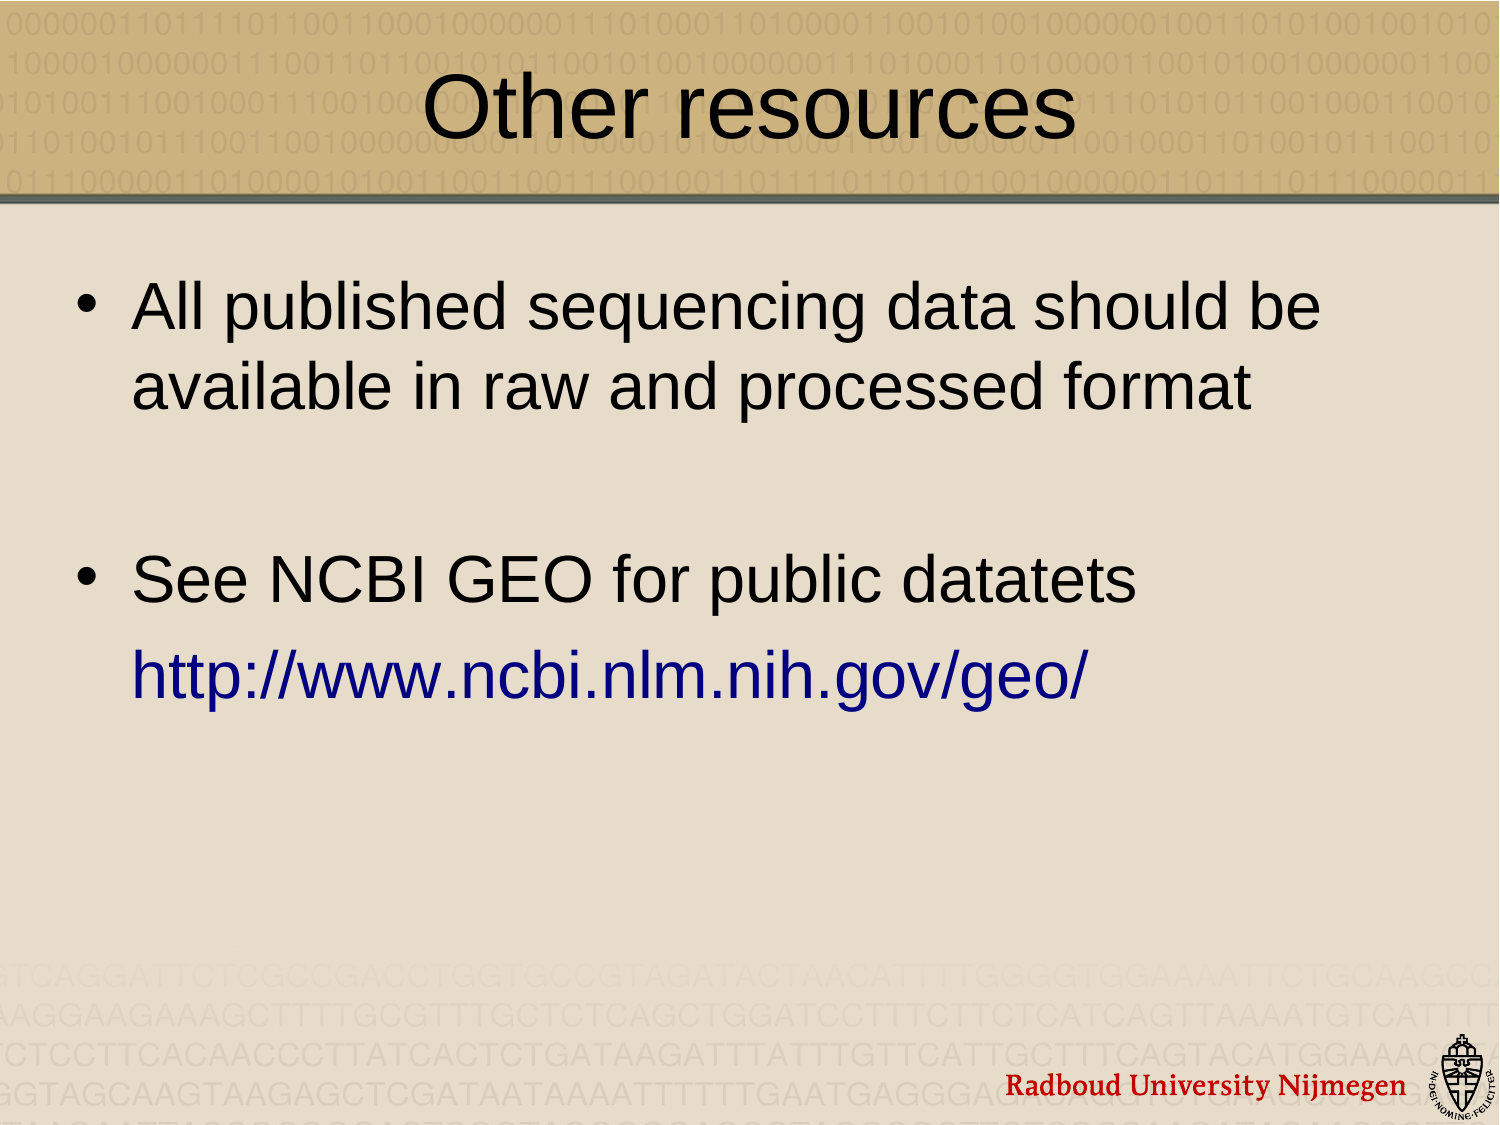

# Other resources
All published sequencing data should be available in raw and processed format
See NCBI GEO for public datatets
http://www.ncbi.nlm.nih.gov/geo/